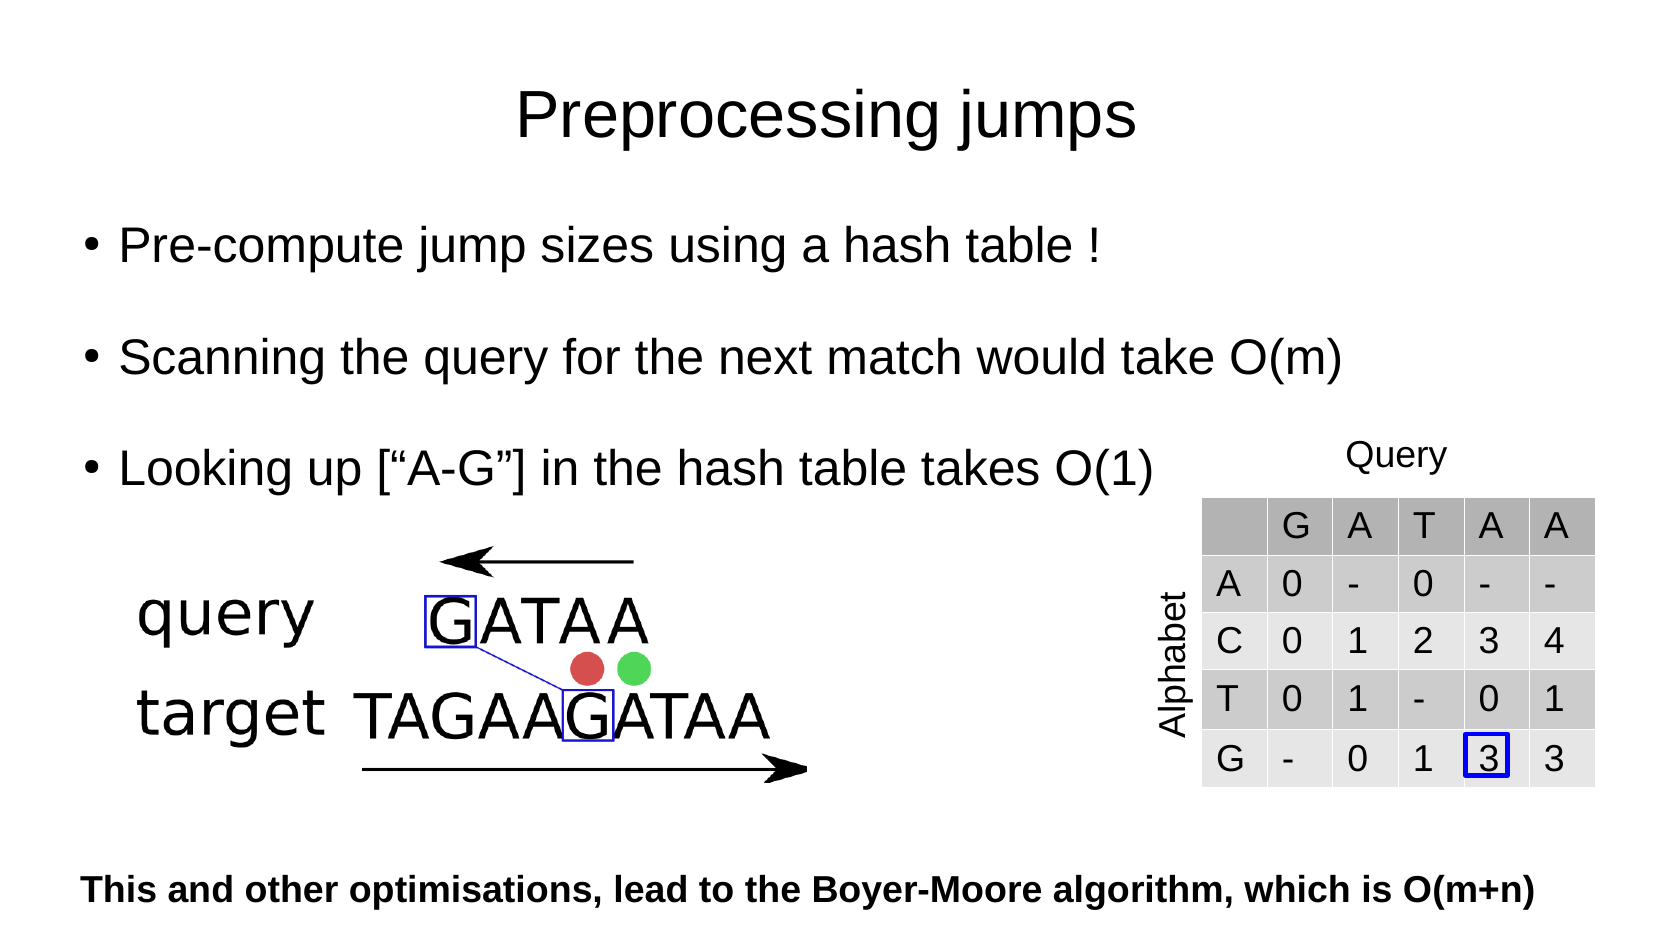

# Preprocessing jumps
Pre-compute jump sizes using a hash table !
Scanning the query for the next match would take O(m)
Looking up [“A-G”] in the hash table takes O(1)
Query
| | G | A | T | A | A |
| --- | --- | --- | --- | --- | --- |
| A | 0 | - | 0 | - | - |
| C | 0 | 1 | 2 | 3 | 4 |
| T | 0 | 1 | - | 0 | 1 |
| G | - | 0 | 1 | 3 | 3 |
Alphabet
This and other optimisations, lead to the Boyer-Moore algorithm, which is O(m+n)